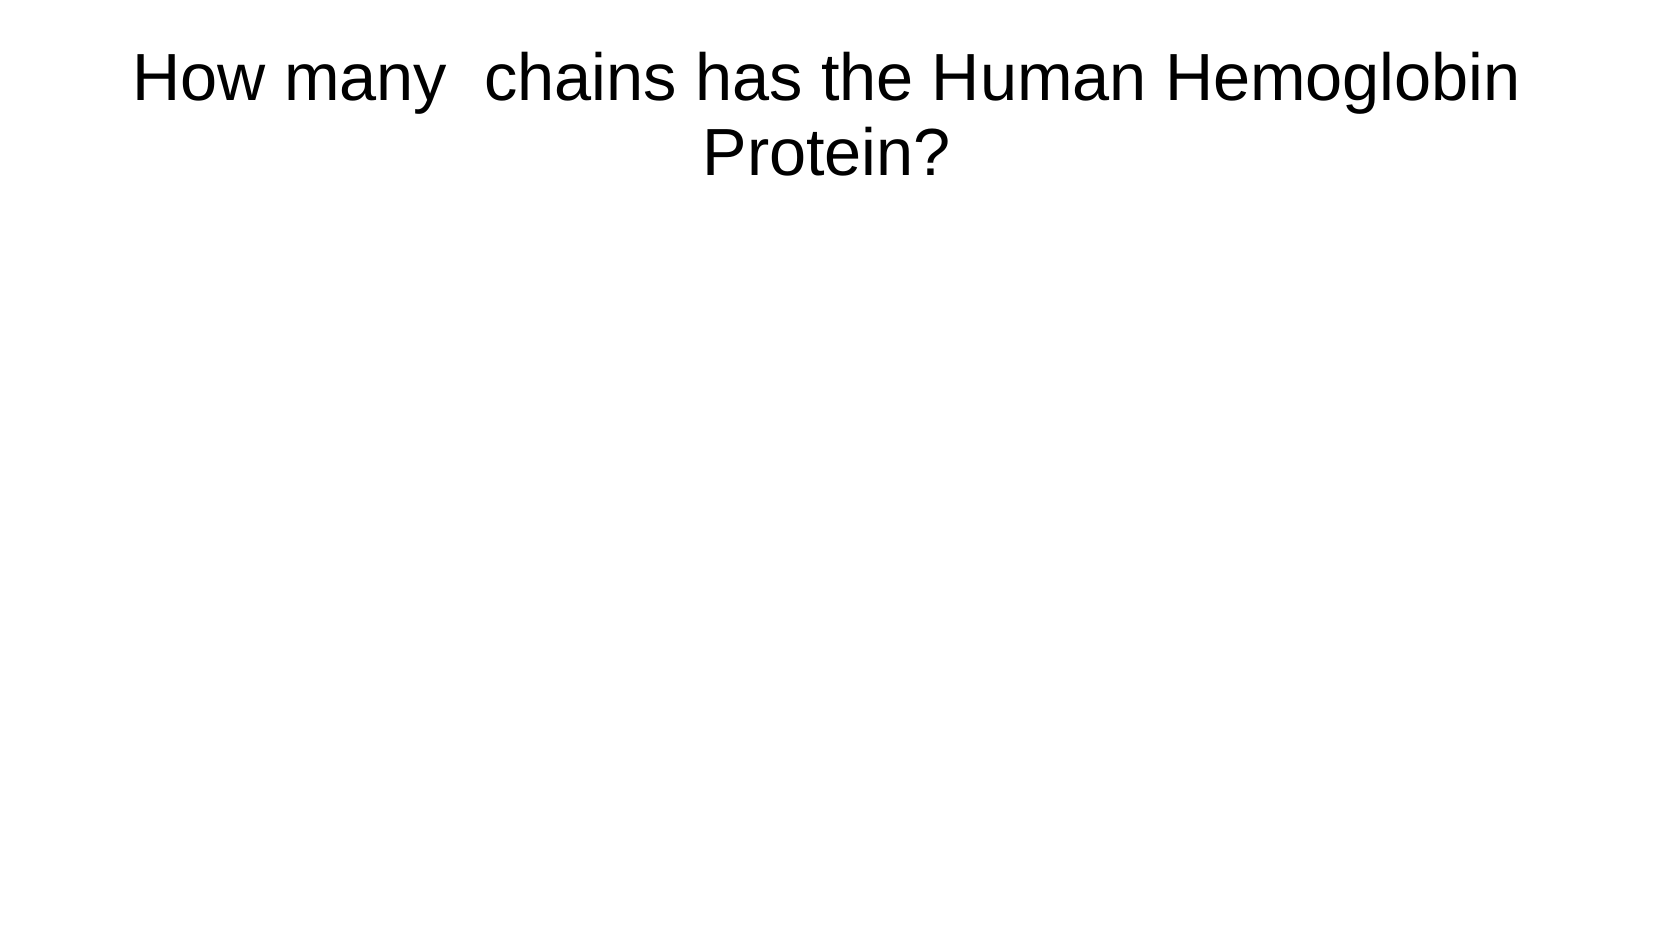

# How many chains has the Human Hemoglobin Protein?